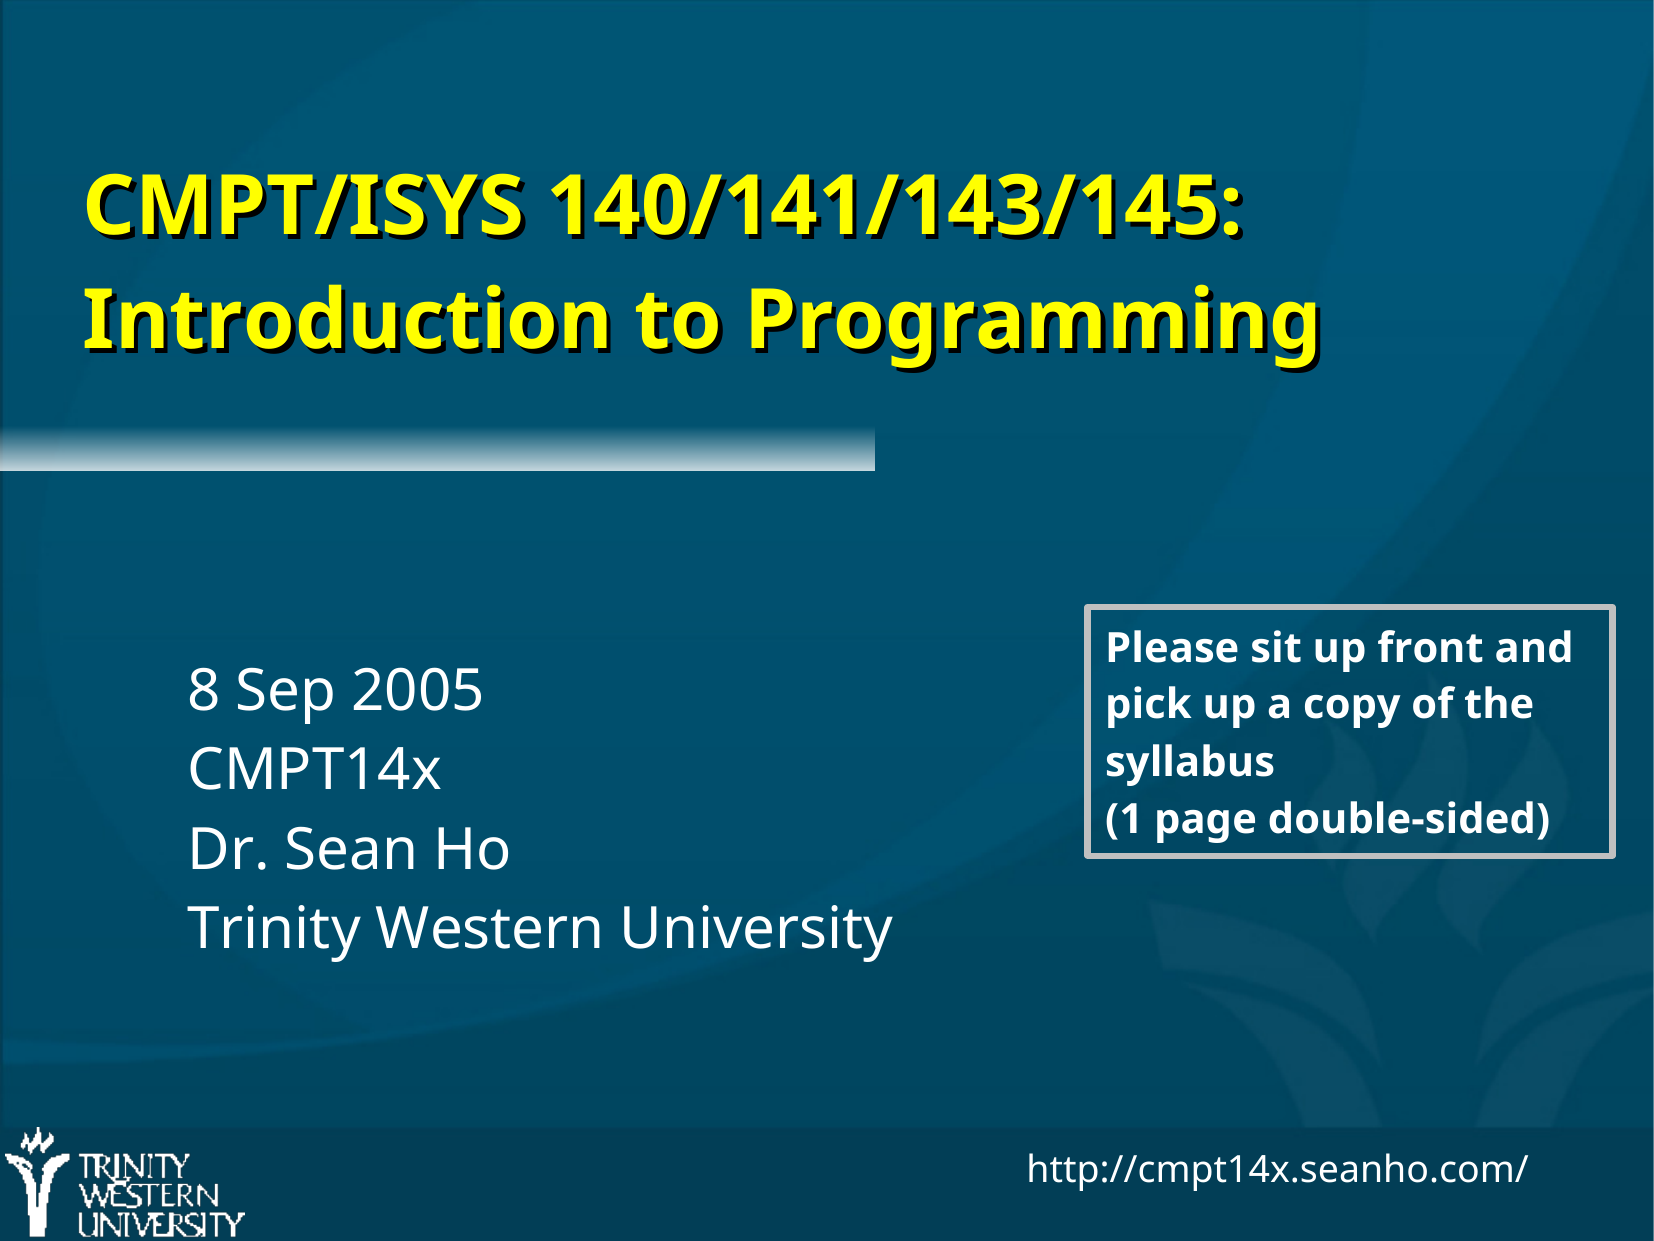

# CMPT/ISYS 140/141/143/145: Introduction to Programming
8 Sep 2005
CMPT14x
Dr. Sean Ho
Trinity Western University
Please sit up front and pick up a copy of the syllabus
(1 page double-sided)
http://cmpt14x.seanho.com/